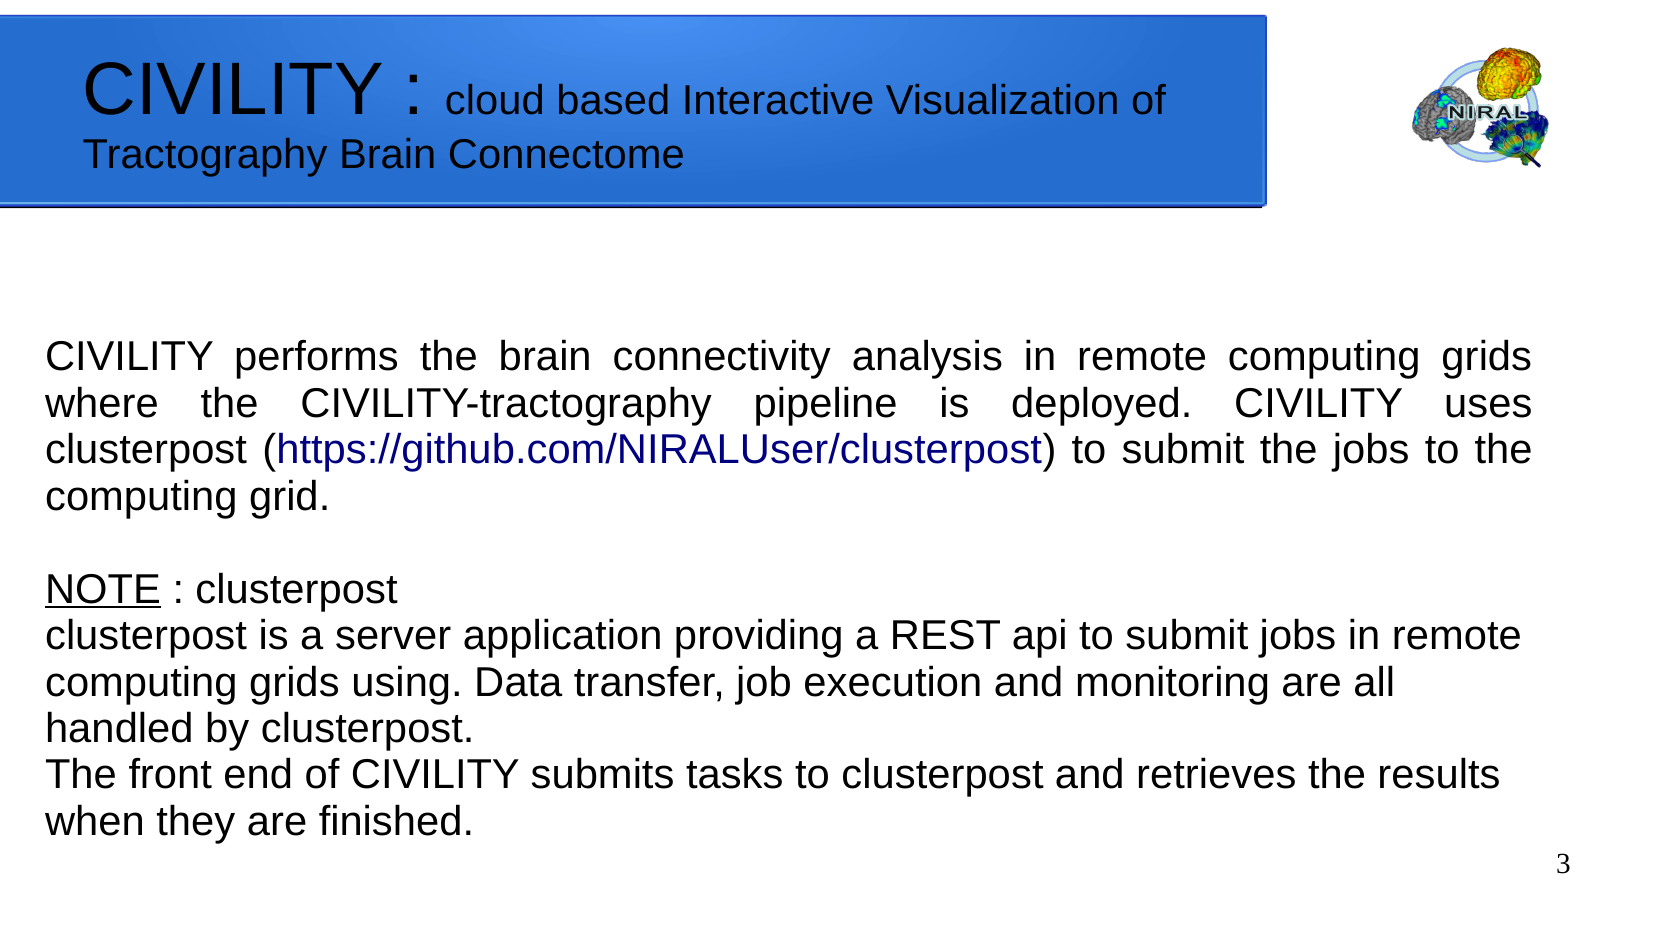

CIVILITY : cloud based Interactive Visualization of Tractography Brain Connectome
# CIVILITY performs the brain connectivity analysis in remote computing grids where the CIVILITY-tractography pipeline is deployed. CIVILITY uses clusterpost (https://github.com/NIRALUser/clusterpost) to submit the jobs to the computing grid.
NOTE : clusterpost
clusterpost is a server application providing a REST api to submit jobs in remote computing grids using. Data transfer, job execution and monitoring are all handled by clusterpost.
The front end of CIVILITY submits tasks to clusterpost and retrieves the results when they are finished.
3